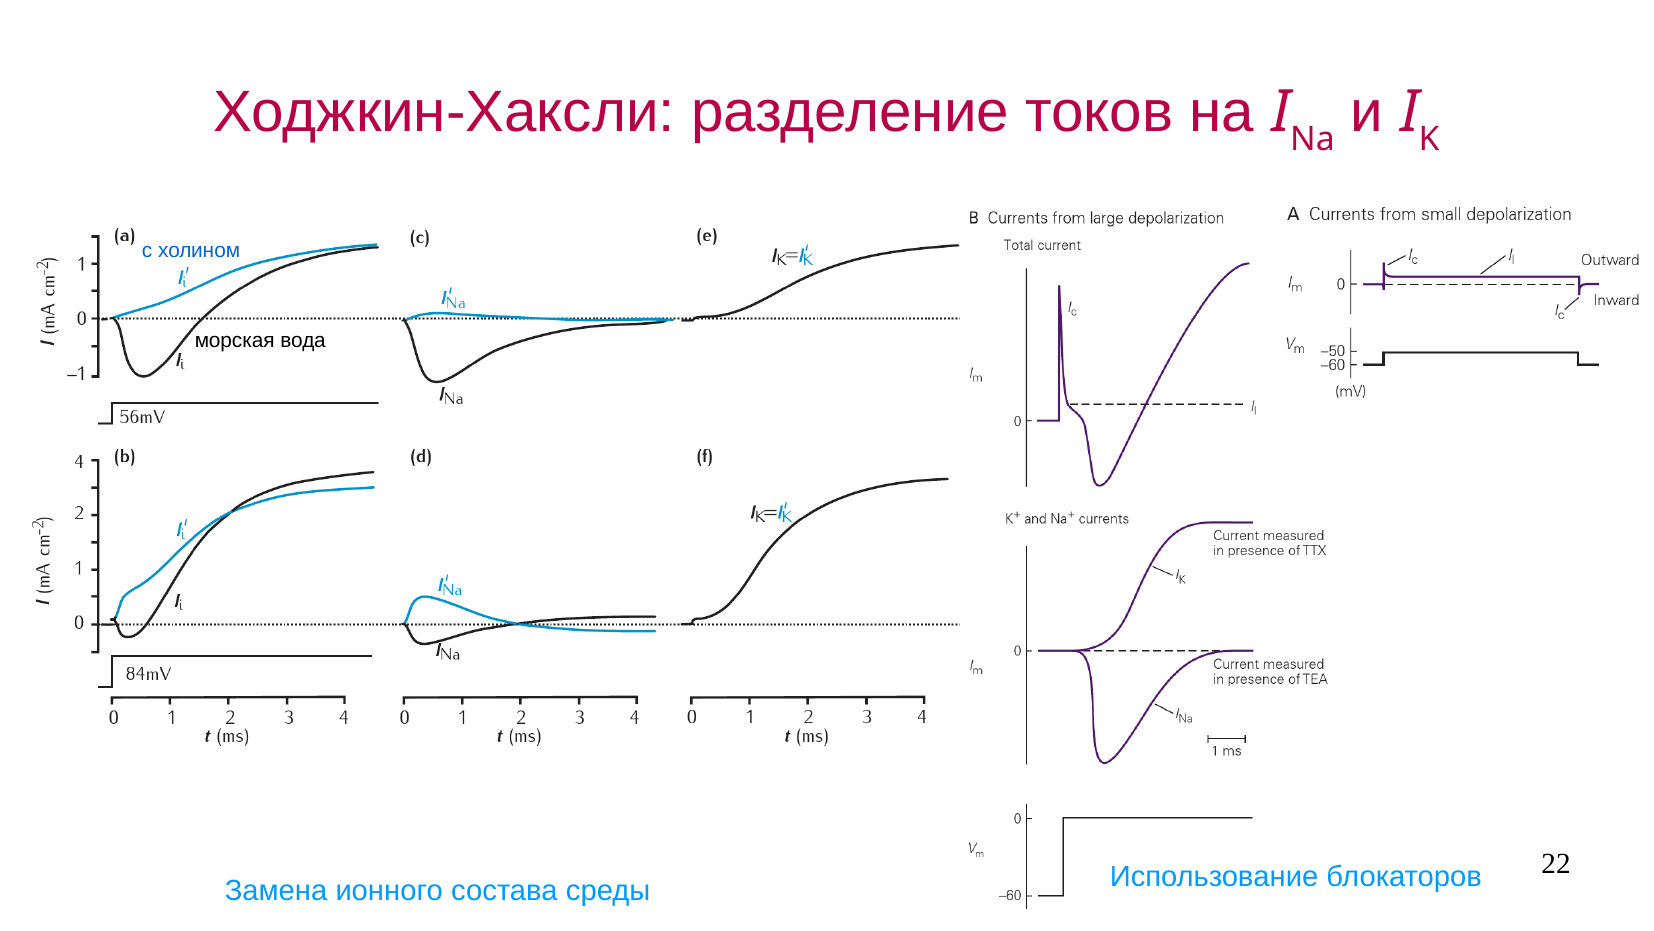

# Ходжкин-Хаксли: разделение токов на INa и IK
с холином
морская вода
22
Использование блокаторов
Замена ионного состава среды